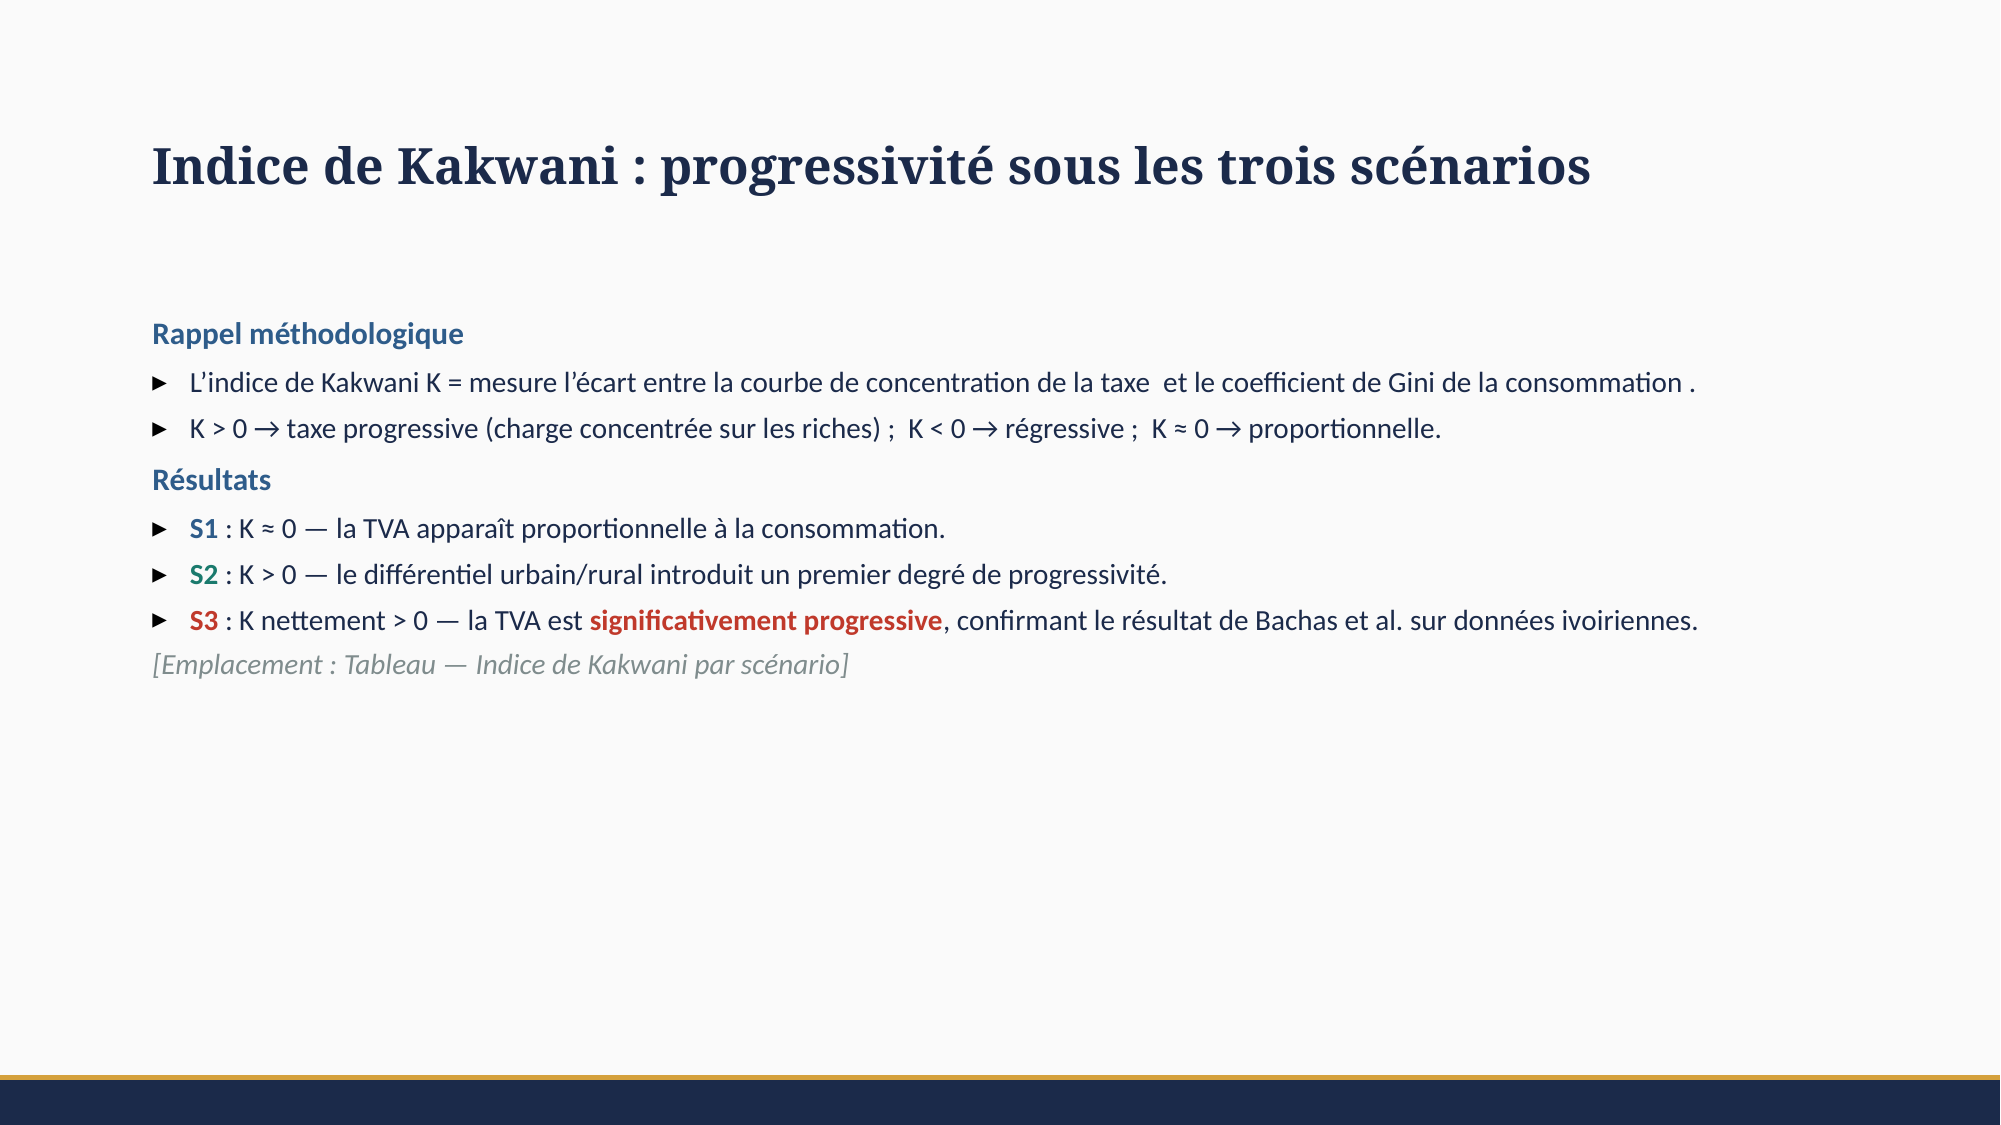

# Indice de Kakwani : progressivité sous les trois scénarios
Rappel méthodologique
L’indice de Kakwani K = mesure l’écart entre la courbe de concentration de la taxe et le coefficient de Gini de la consommation .
K > 0 → taxe progressive (charge concentrée sur les riches) ; K < 0 → régressive ; K ≈ 0 → proportionnelle.
Résultats
S1 : K ≈ 0 — la TVA apparaît proportionnelle à la consommation.
S2 : K > 0 — le différentiel urbain/rural introduit un premier degré de progressivité.
S3 : K nettement > 0 — la TVA est significativement progressive, confirmant le résultat de Bachas et al. sur données ivoiriennes.
[Emplacement : Tableau — Indice de Kakwani par scénario]